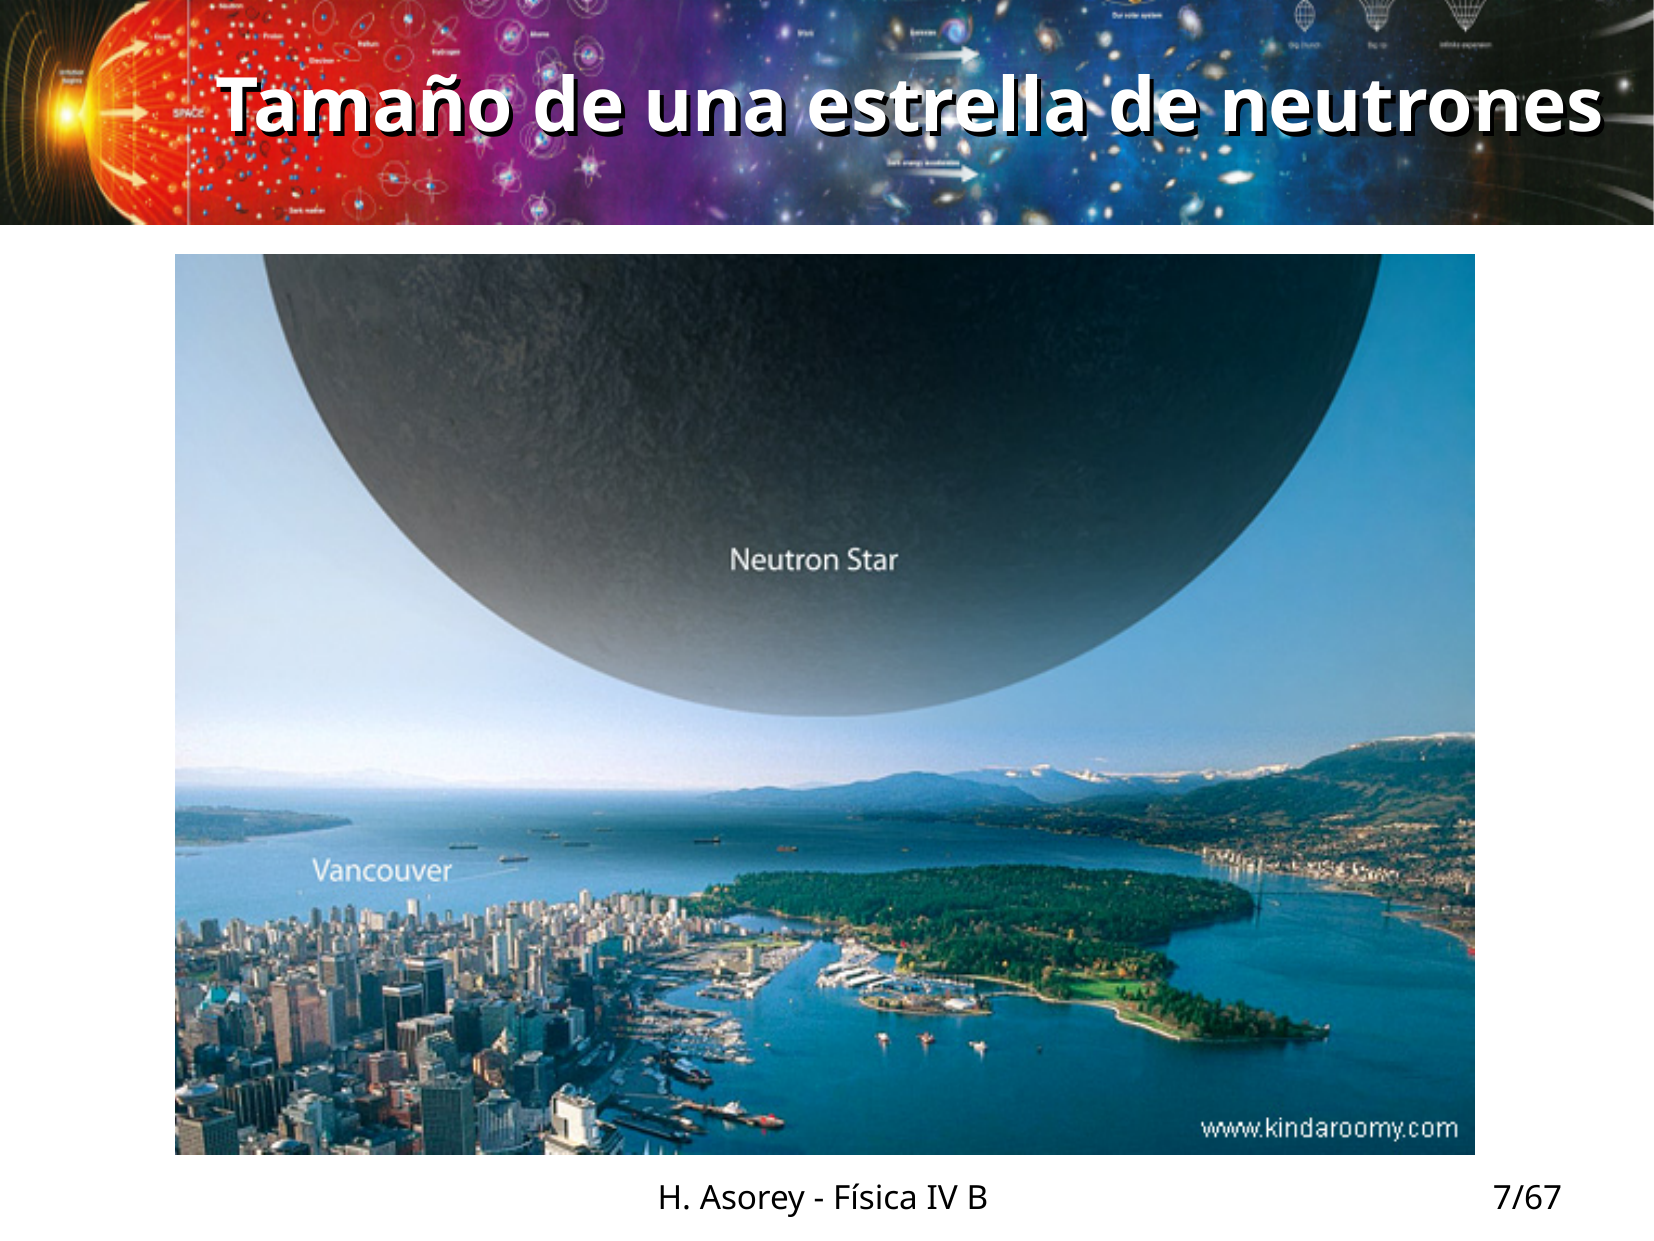

# Tamaño de una estrella de neutrones
H. Asorey - Física IV B
7